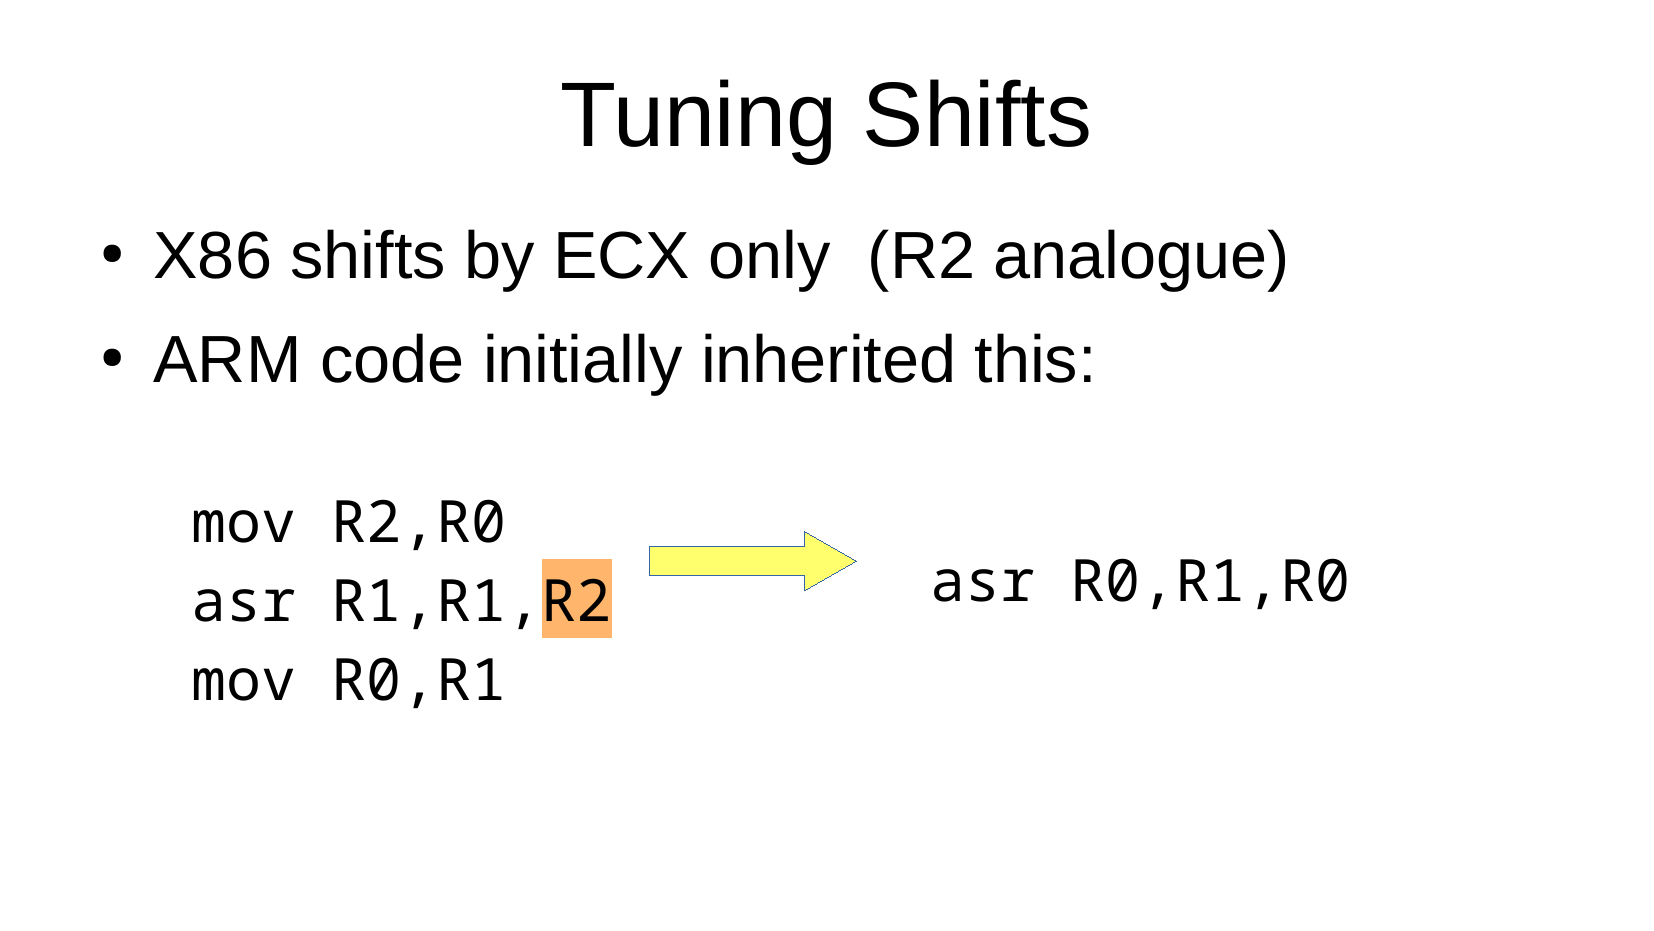

# Tuning Shifts
X86 shifts by ECX only (R2 analogue)
ARM code initially inherited this:
mov R2,R0
asr R1,R1,R2
mov R0,R1
asr R0,R1,R0